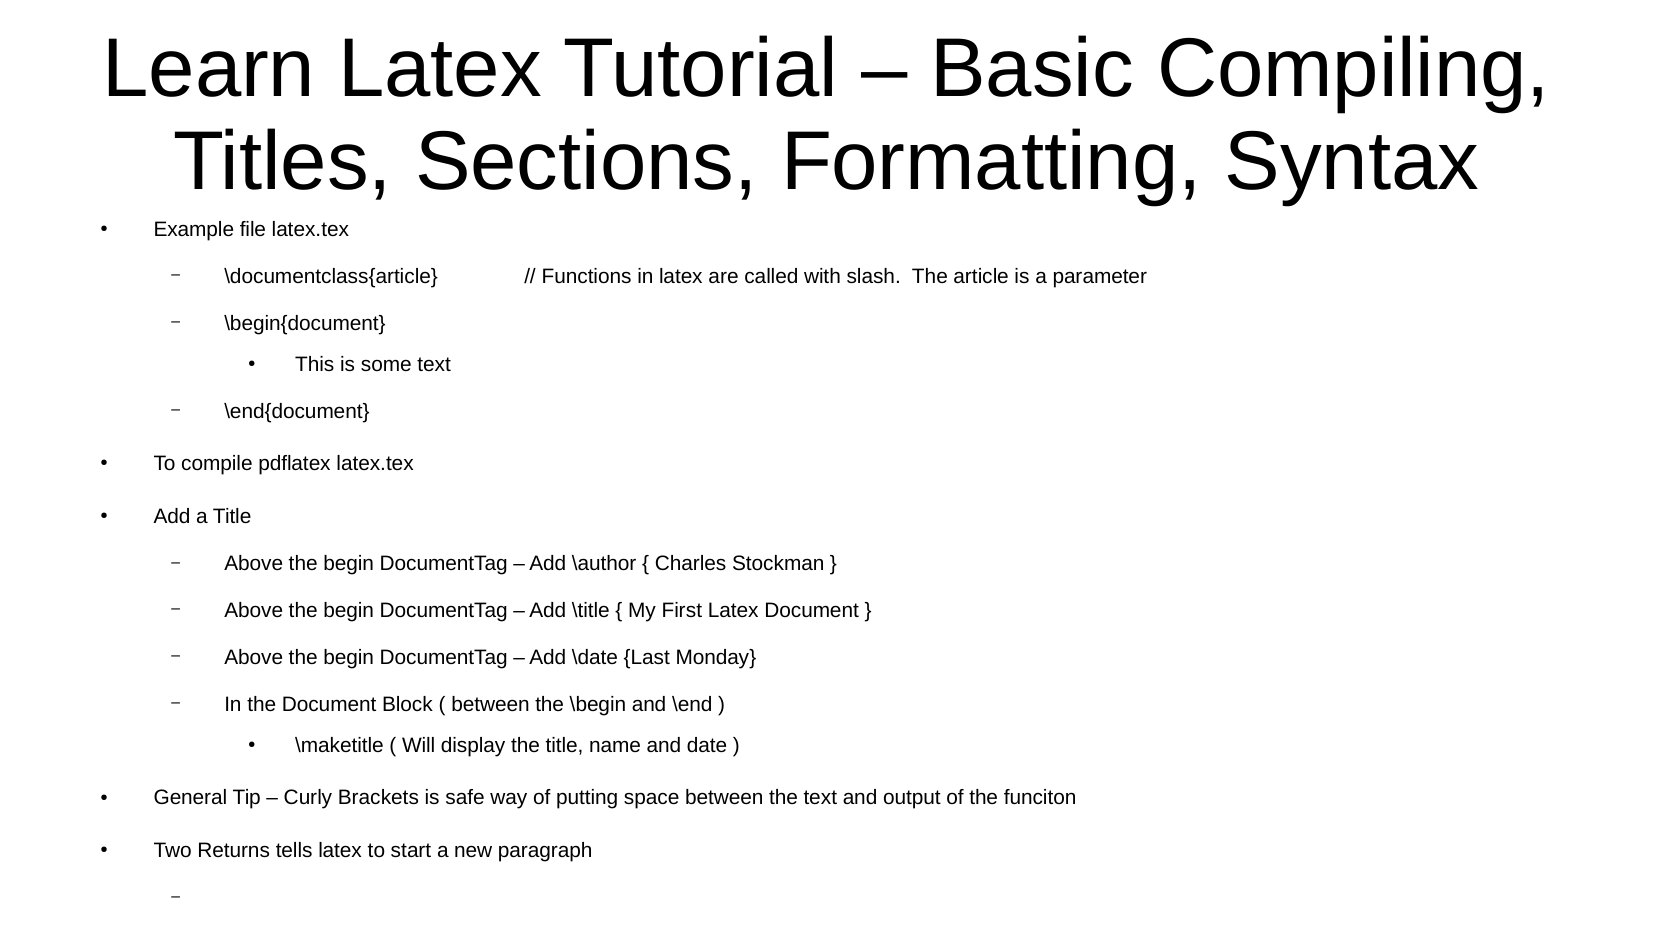

# Learn Latex Tutorial – Basic Compiling, Titles, Sections, Formatting, Syntax
Example file latex.tex
\documentclass{article}		// Functions in latex are called with slash. The article is a parameter
\begin{document}
This is some text
\end{document}
To compile pdflatex latex.tex
Add a Title
Above the begin DocumentTag – Add \author { Charles Stockman }
Above the begin DocumentTag – Add \title { My First Latex Document }
Above the begin DocumentTag – Add \date {Last Monday}
In the Document Block ( between the \begin and \end )
\maketitle ( Will display the title, name and date )
General Tip – Curly Brackets is safe way of putting space between the text and output of the funciton
Two Returns tells latex to start a new paragraph